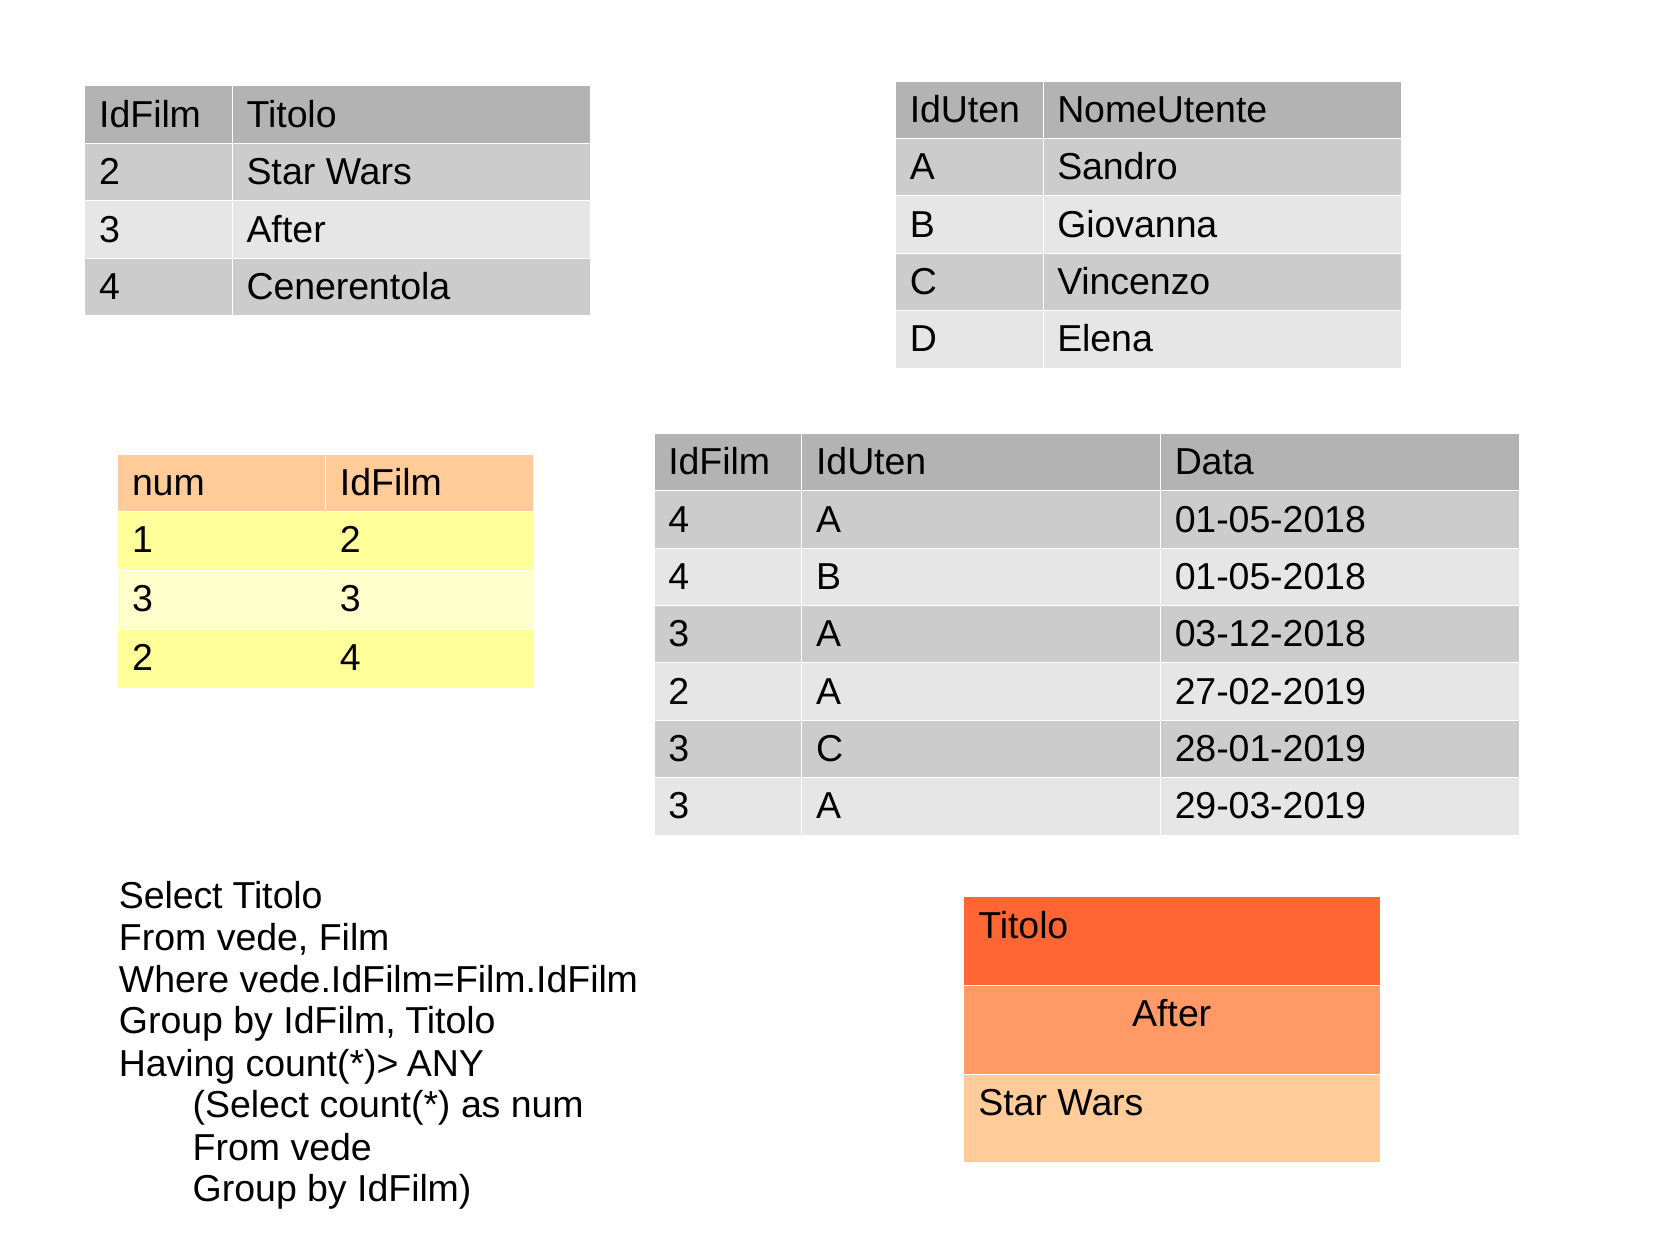

#
| IdUten | NomeUtente |
| --- | --- |
| A | Sandro |
| B | Giovanna |
| C | Vincenzo |
| D | Elena |
| IdFilm | Titolo |
| --- | --- |
| 2 | Star Wars |
| 3 | After |
| 4 | Cenerentola |
| IdFilm | IdUten | Data |
| --- | --- | --- |
| 4 | A | 01-05-2018 |
| 4 | B | 01-05-2018 |
| 3 | A | 03-12-2018 |
| 2 | A | 27-02-2019 |
| 3 | C | 28-01-2019 |
| 3 | A | 29-03-2019 |
| num | IdFilm |
| --- | --- |
| 1 | 2 |
| 3 | 3 |
| 2 | 4 |
Select Titolo
From vede, Film
Where vede.IdFilm=Film.IdFilm
Group by IdFilm, Titolo
Having count(*)> ANY
	(Select count(*) as num
	From vede
	Group by IdFilm)
| Titolo |
| --- |
| After |
| Star Wars |